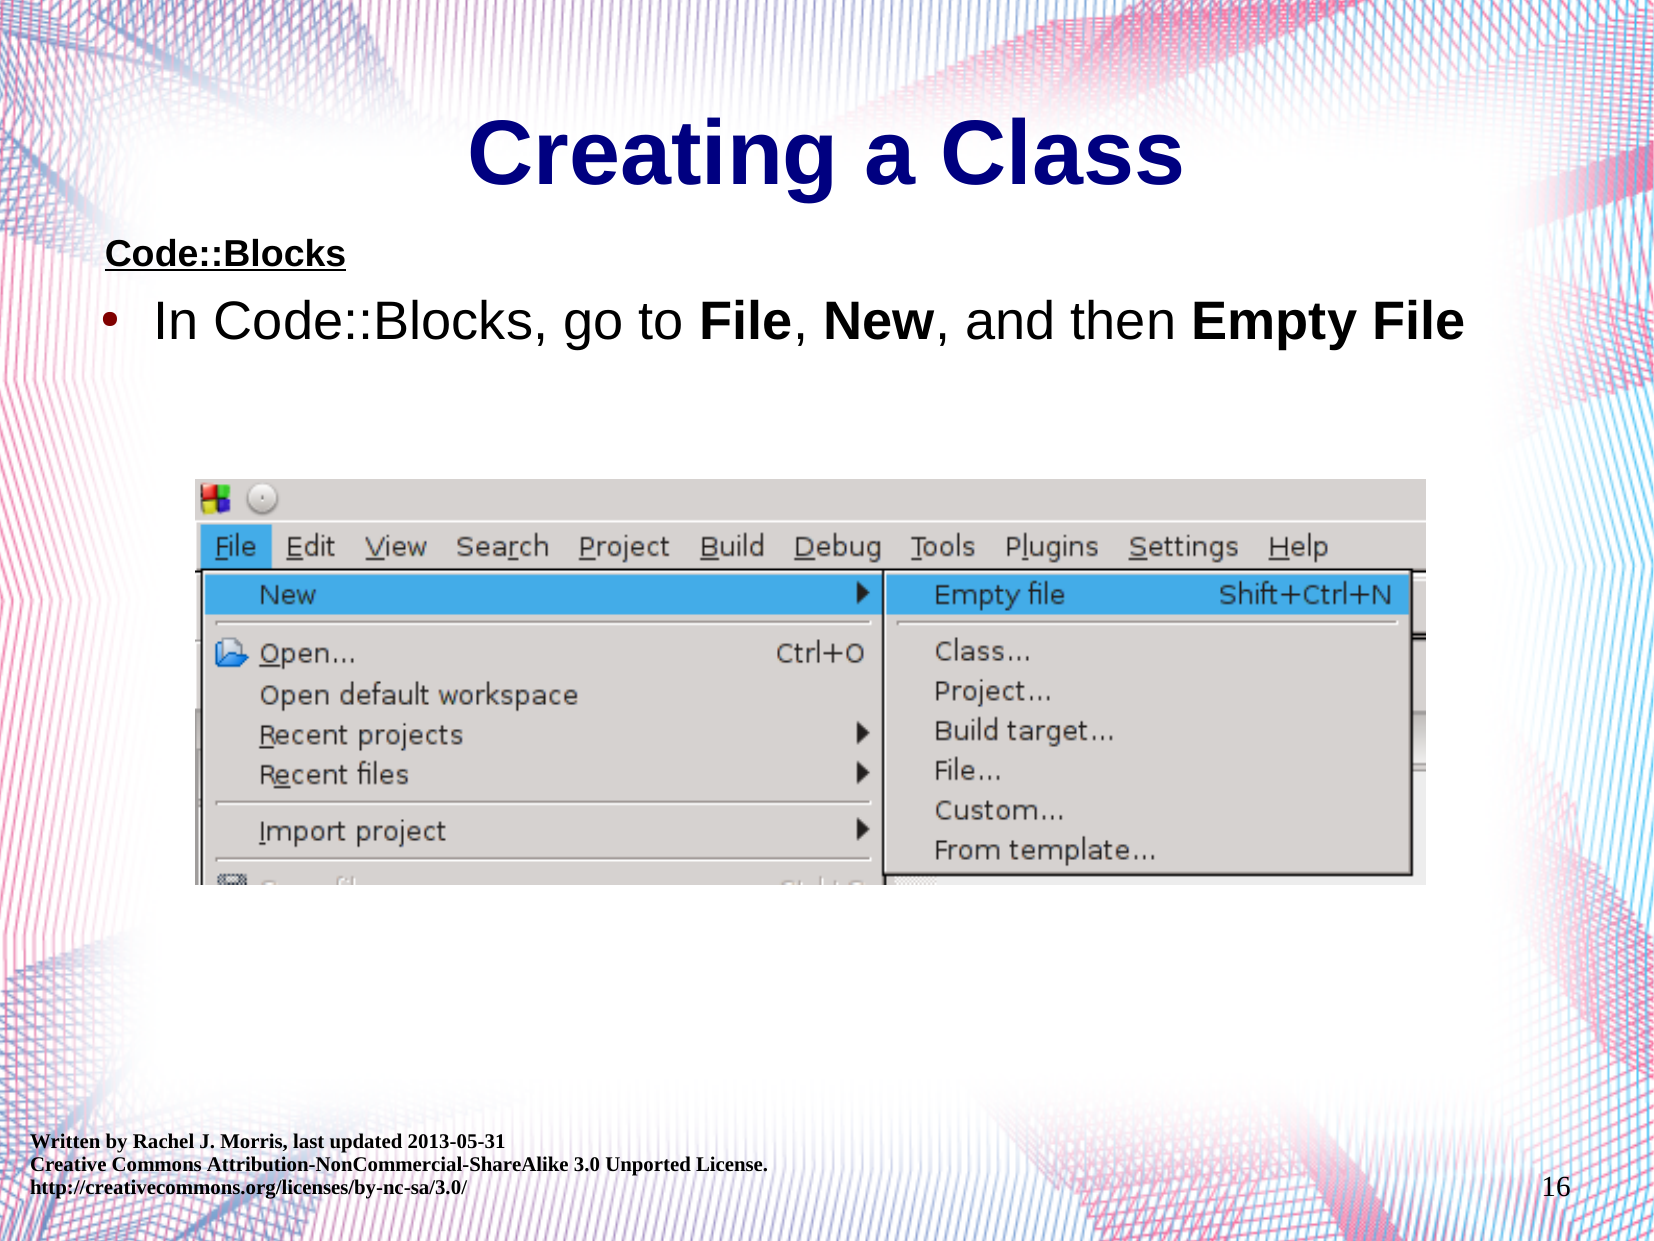

# Creating a Class
Code::Blocks
In Code::Blocks, go to File, New, and then Empty File
16